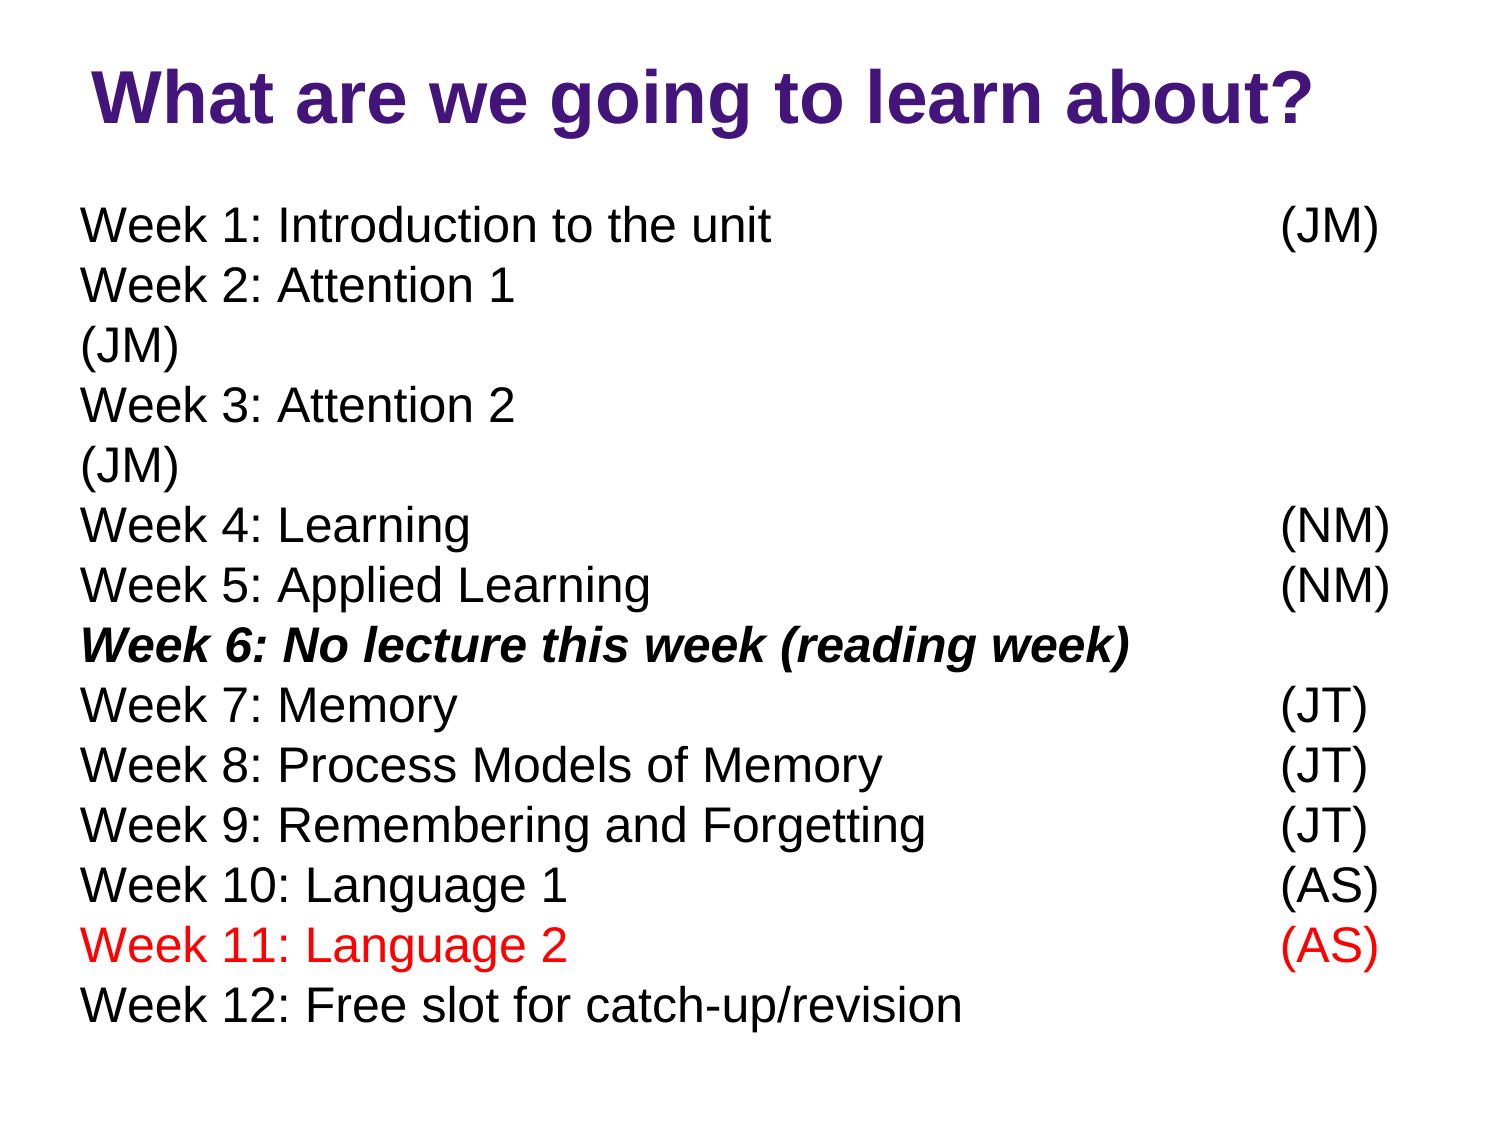

# What are we going to learn about?
Week 1: Introduction to the unit				(JM)
Week 2: Attention 1 						(JM)
Week 3: Attention 2 						(JM)
Week 4: Learning 						(NM)
Week 5: Applied Learning					(NM)
Week 6: No lecture this week (reading week)
Week 7: Memory						(JT)
Week 8: Process Models of Memory			(JT)
Week 9: Remembering and Forgetting			(JT)
Week 10: Language 1					(AS)
Week 11: Language 2					(AS)
Week 12: Free slot for catch-up/revision